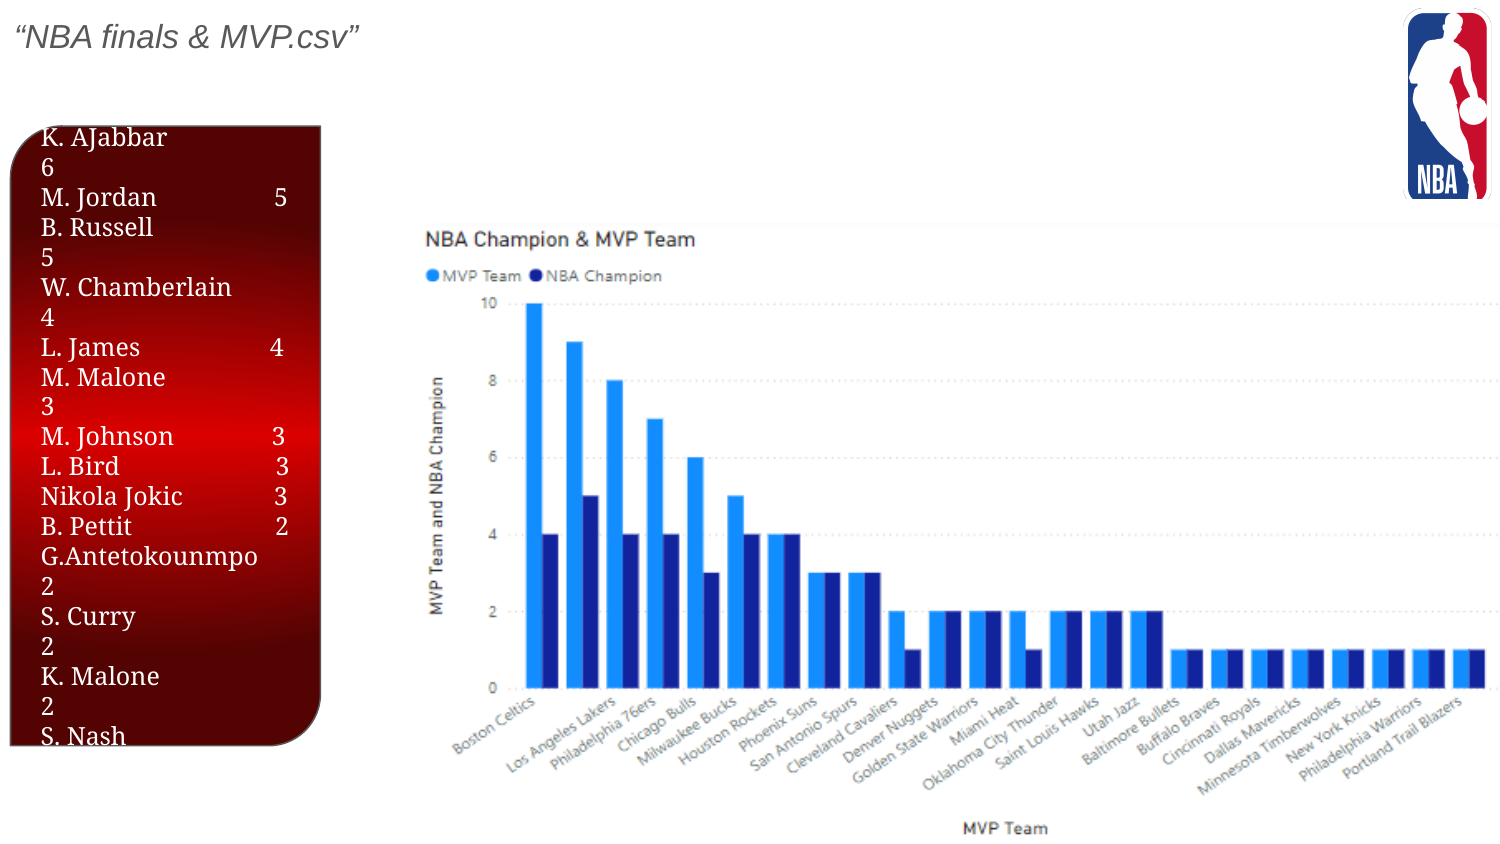

“NBA finals & MVP.csv”
Joueurs ayant été le plus MVP :
K. AJabbar 6
M. Jordan 5
B. Russell 5
W. Chamberlain 4
L. James 4
M. Malone 3
M. Johnson 3
L. Bird 3
Nikola Jokic 3
B. Pettit 2
G.Antetokounmpo 2
S. Curry 2
K. Malone 2
S. Nash 2
T. Duncan 2